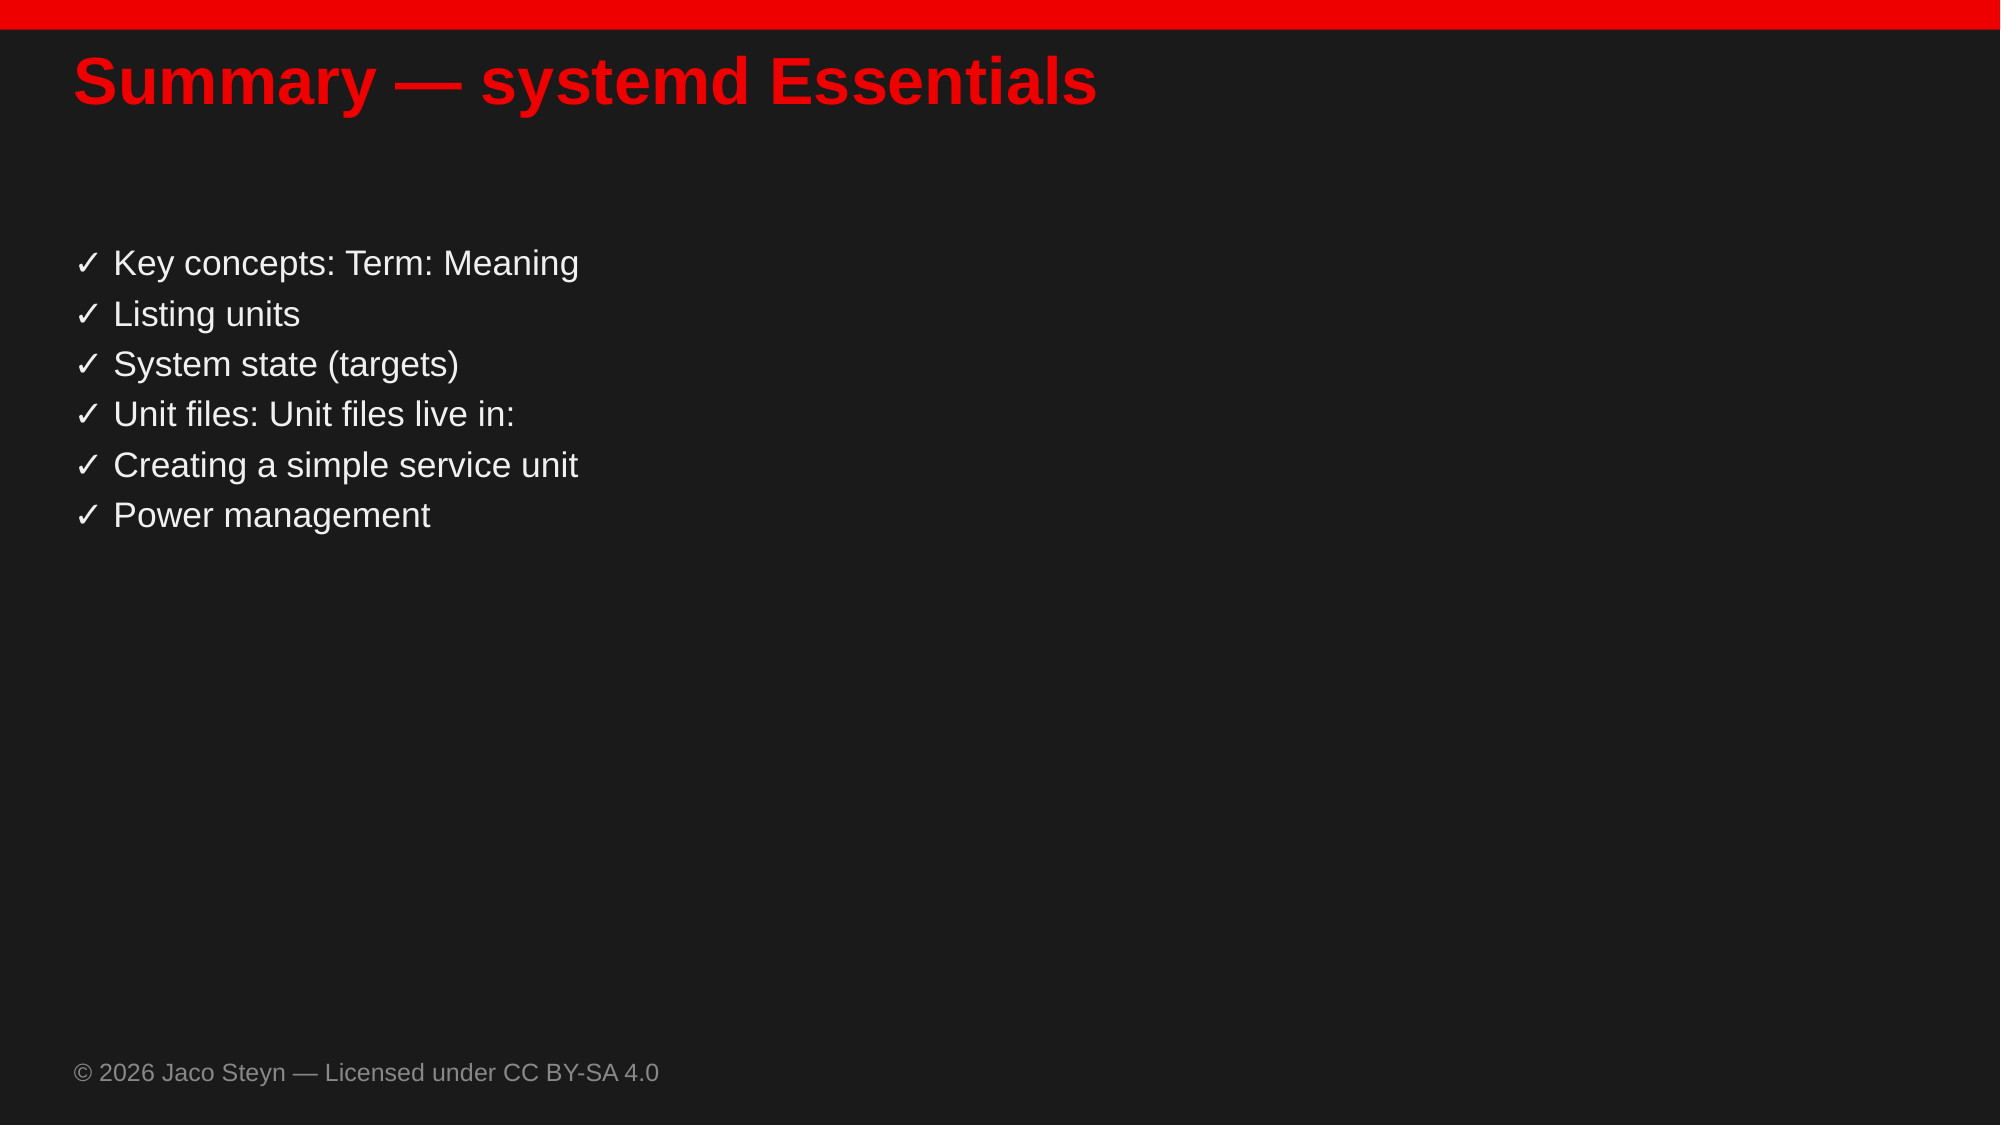

Summary — systemd Essentials
✓ Key concepts: Term: Meaning
✓ Listing units
✓ System state (targets)
✓ Unit files: Unit files live in:
✓ Creating a simple service unit
✓ Power management
© 2026 Jaco Steyn — Licensed under CC BY-SA 4.0